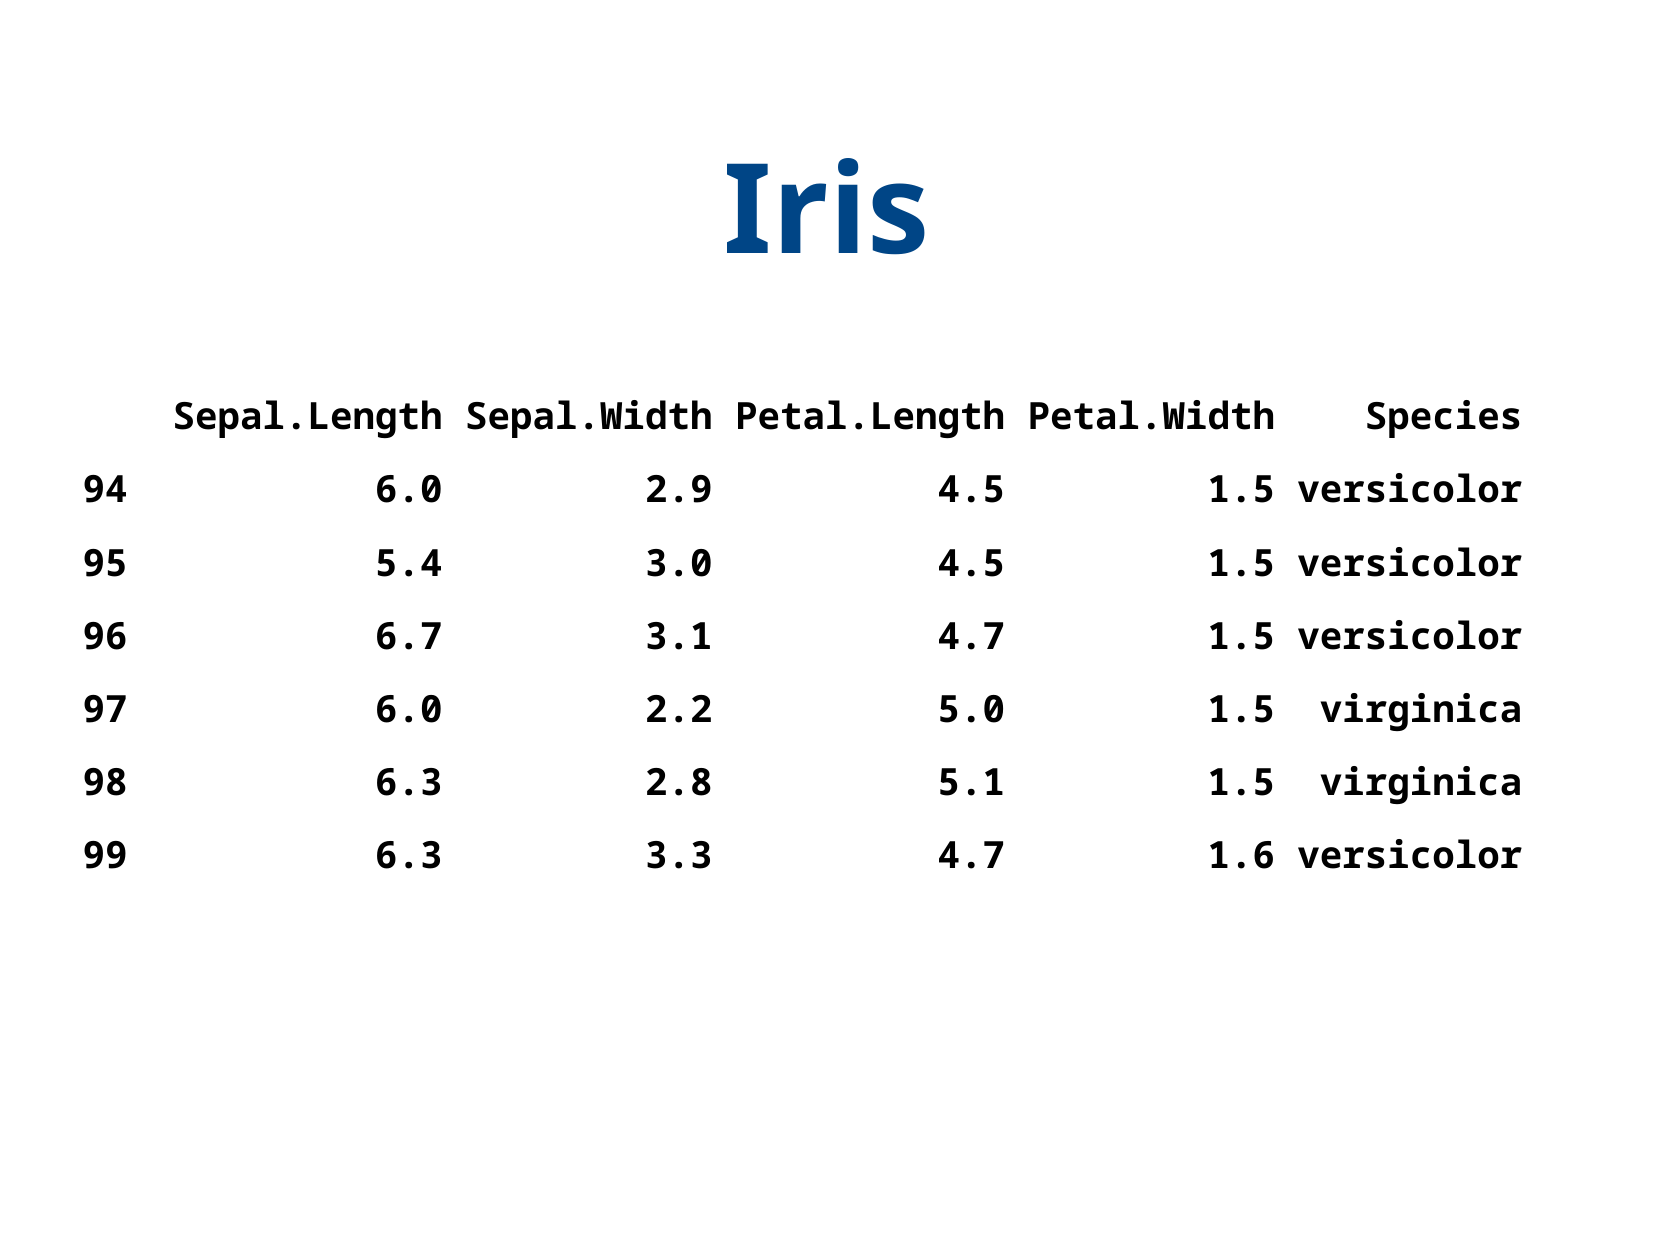

# Iris
 Sepal.Length Sepal.Width Petal.Length Petal.Width Species
94 6.0 2.9 4.5 1.5 versicolor
95 5.4 3.0 4.5 1.5 versicolor
96 6.7 3.1 4.7 1.5 versicolor
97 6.0 2.2 5.0 1.5 virginica
98 6.3 2.8 5.1 1.5 virginica
99 6.3 3.3 4.7 1.6 versicolor